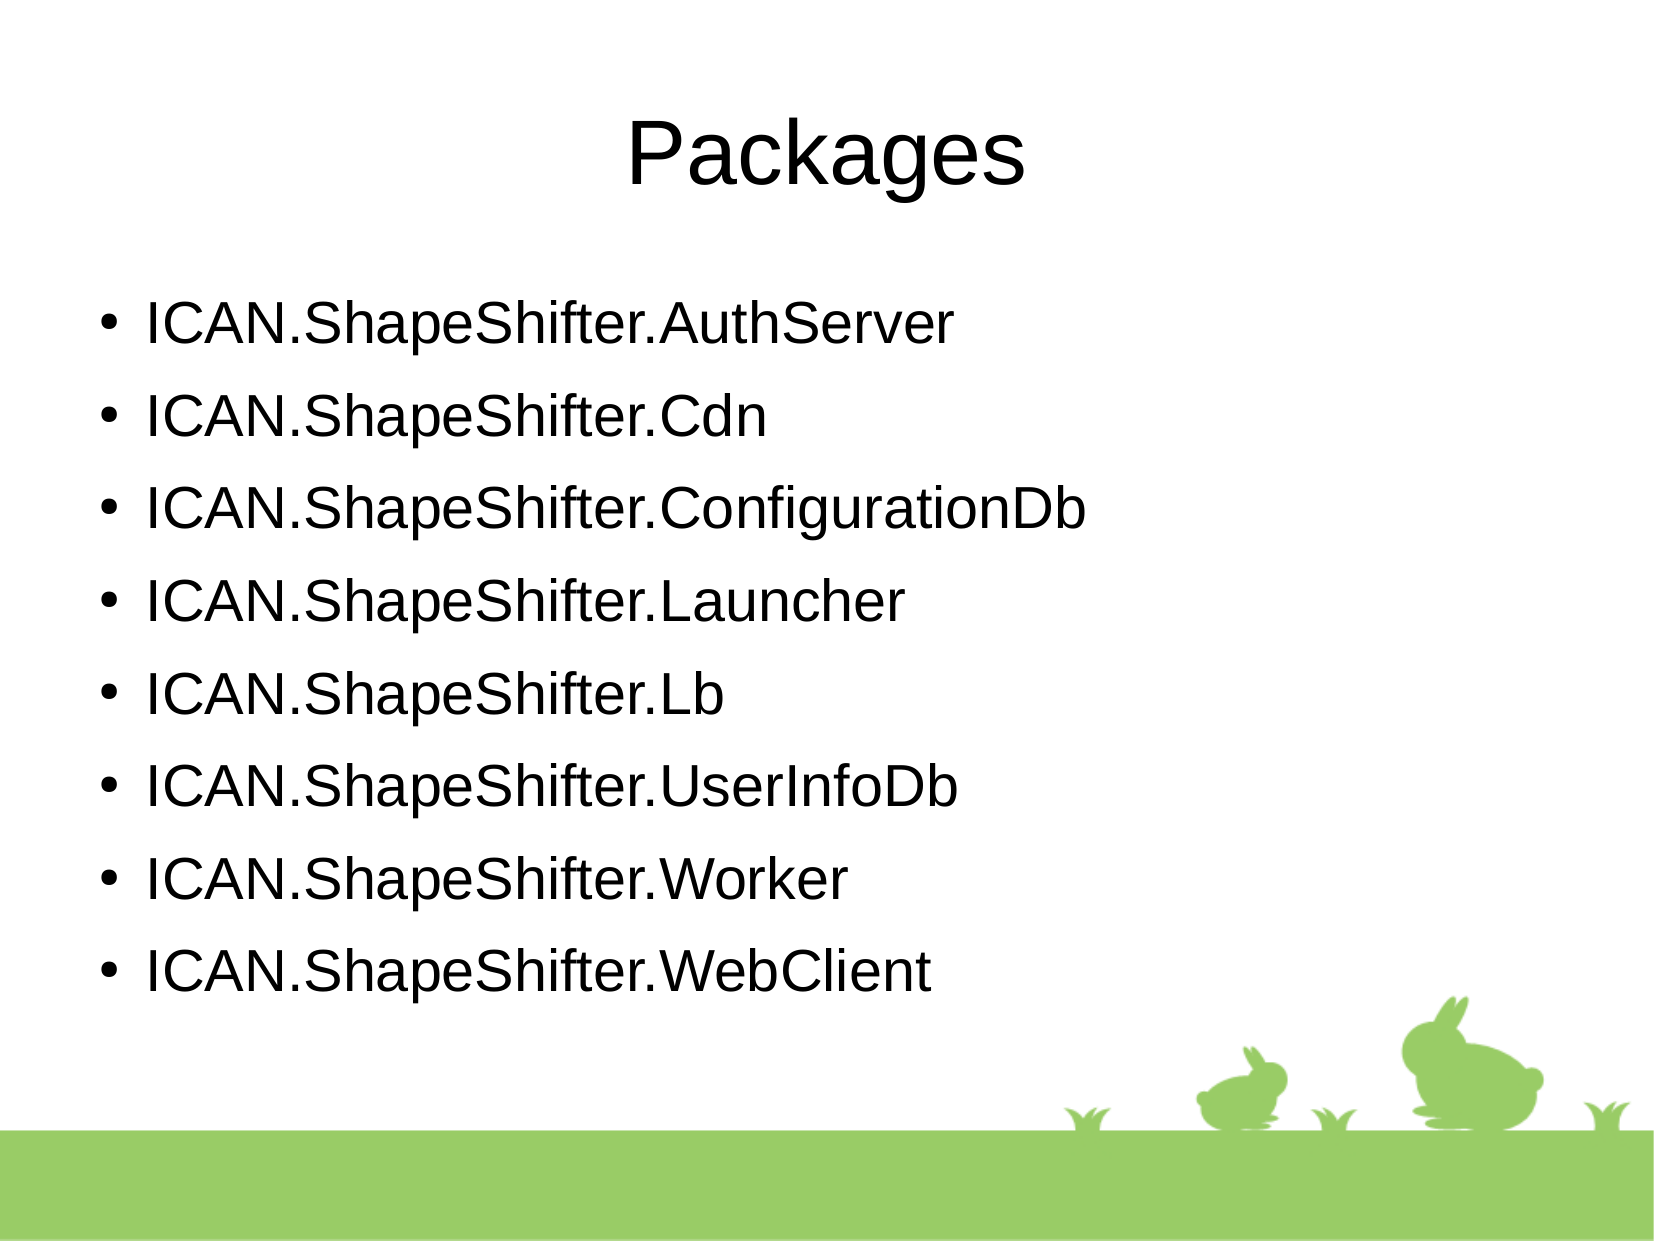

# Packages
ICAN.ShapeShifter.AuthServer
ICAN.ShapeShifter.Cdn
ICAN.ShapeShifter.ConfigurationDb
ICAN.ShapeShifter.Launcher
ICAN.ShapeShifter.Lb
ICAN.ShapeShifter.UserInfoDb
ICAN.ShapeShifter.Worker
ICAN.ShapeShifter.WebClient